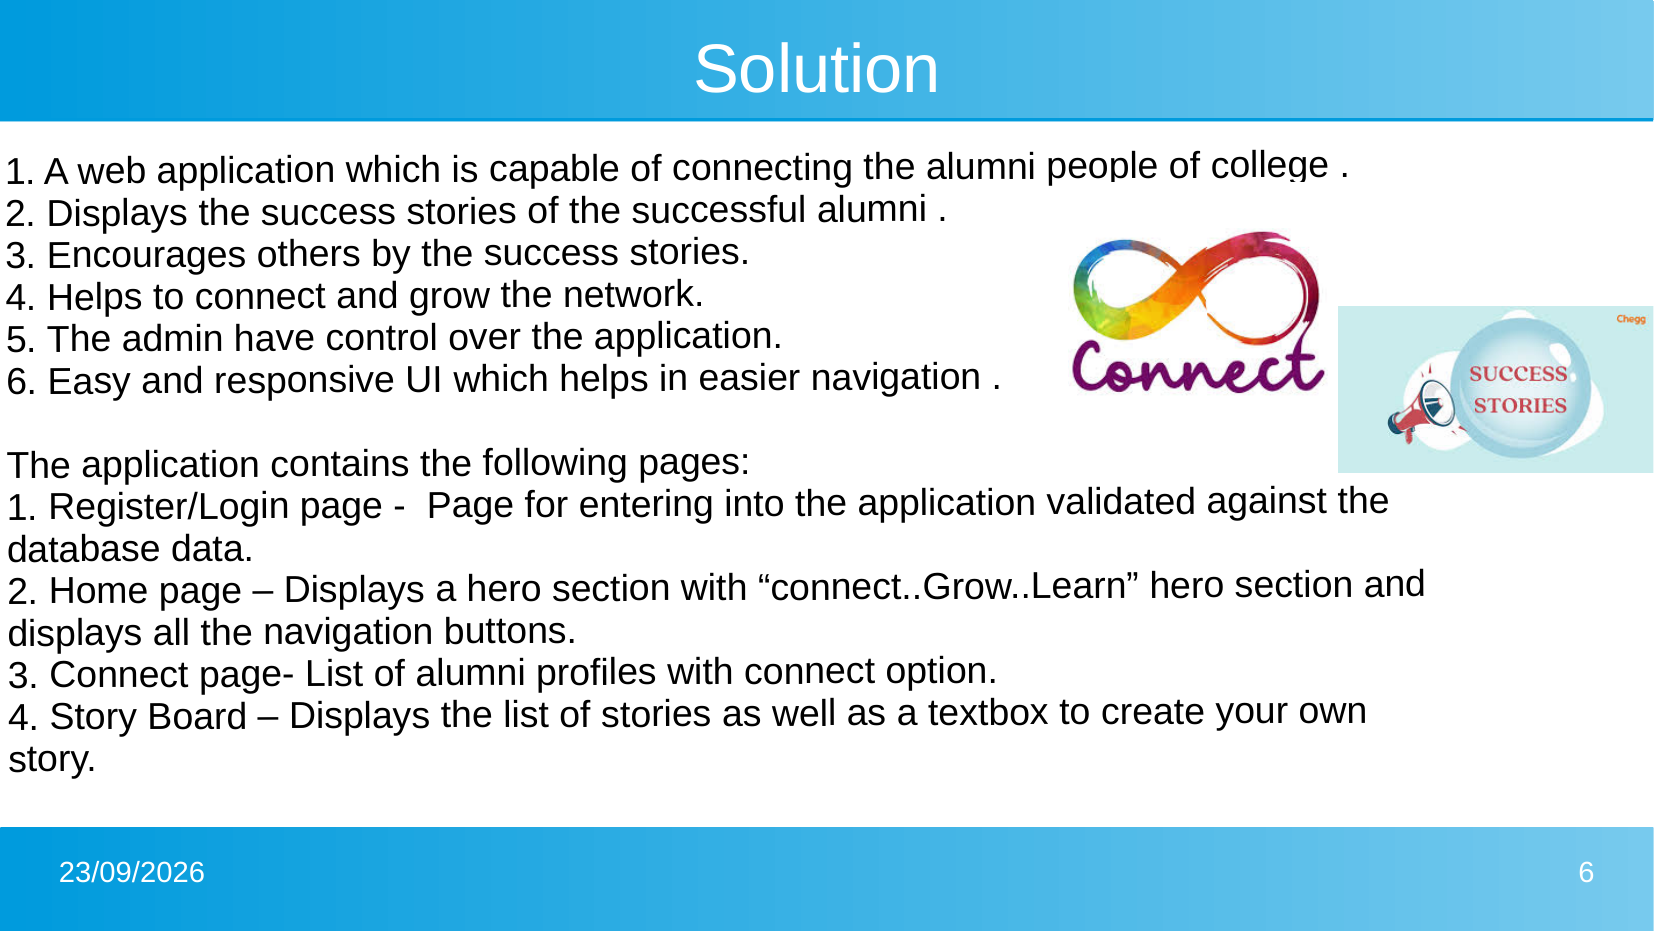

# Solution
1. A web application which is capable of connecting the alumni people of college .
2. Displays the success stories of the successful alumni .
3. Encourages others by the success stories.
4. Helps to connect and grow the network.
5. The admin have control over the application.
6. Easy and responsive UI which helps in easier navigation .
The application contains the following pages:
1. Register/Login page - Page for entering into the application validated against the database data.
2. Home page – Displays a hero section with “connect..Grow..Learn” hero section and displays all the navigation buttons.
3. Connect page- List of alumni profiles with connect option.
4. Story Board – Displays the list of stories as well as a textbox to create your own story.
6